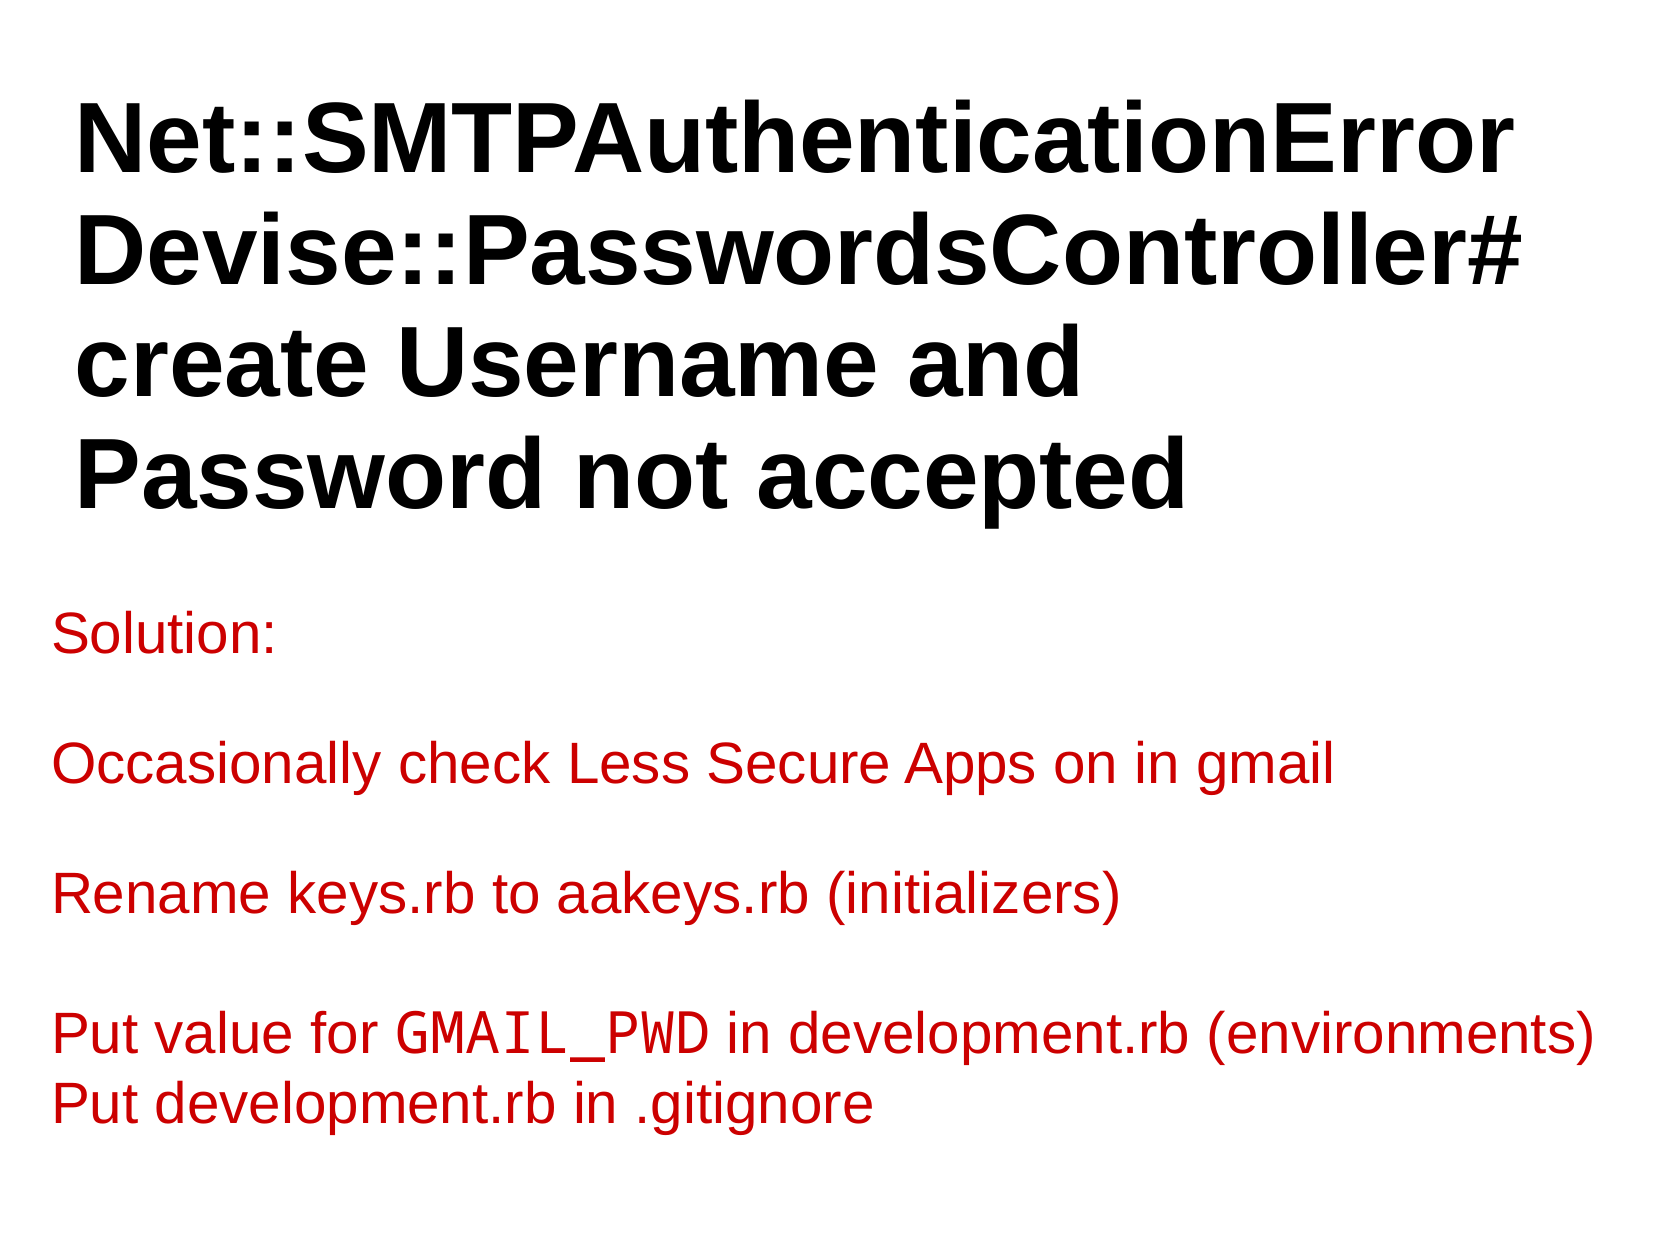

Net::SMTPAuthenticationError Devise::PasswordsController#create Username and Password not accepted
Solution:
Occasionally check Less Secure Apps on in gmail
Rename keys.rb to aakeys.rb (initializers)
Put value for GMAIL_PWD in development.rb (environments)
Put development.rb in .gitignore